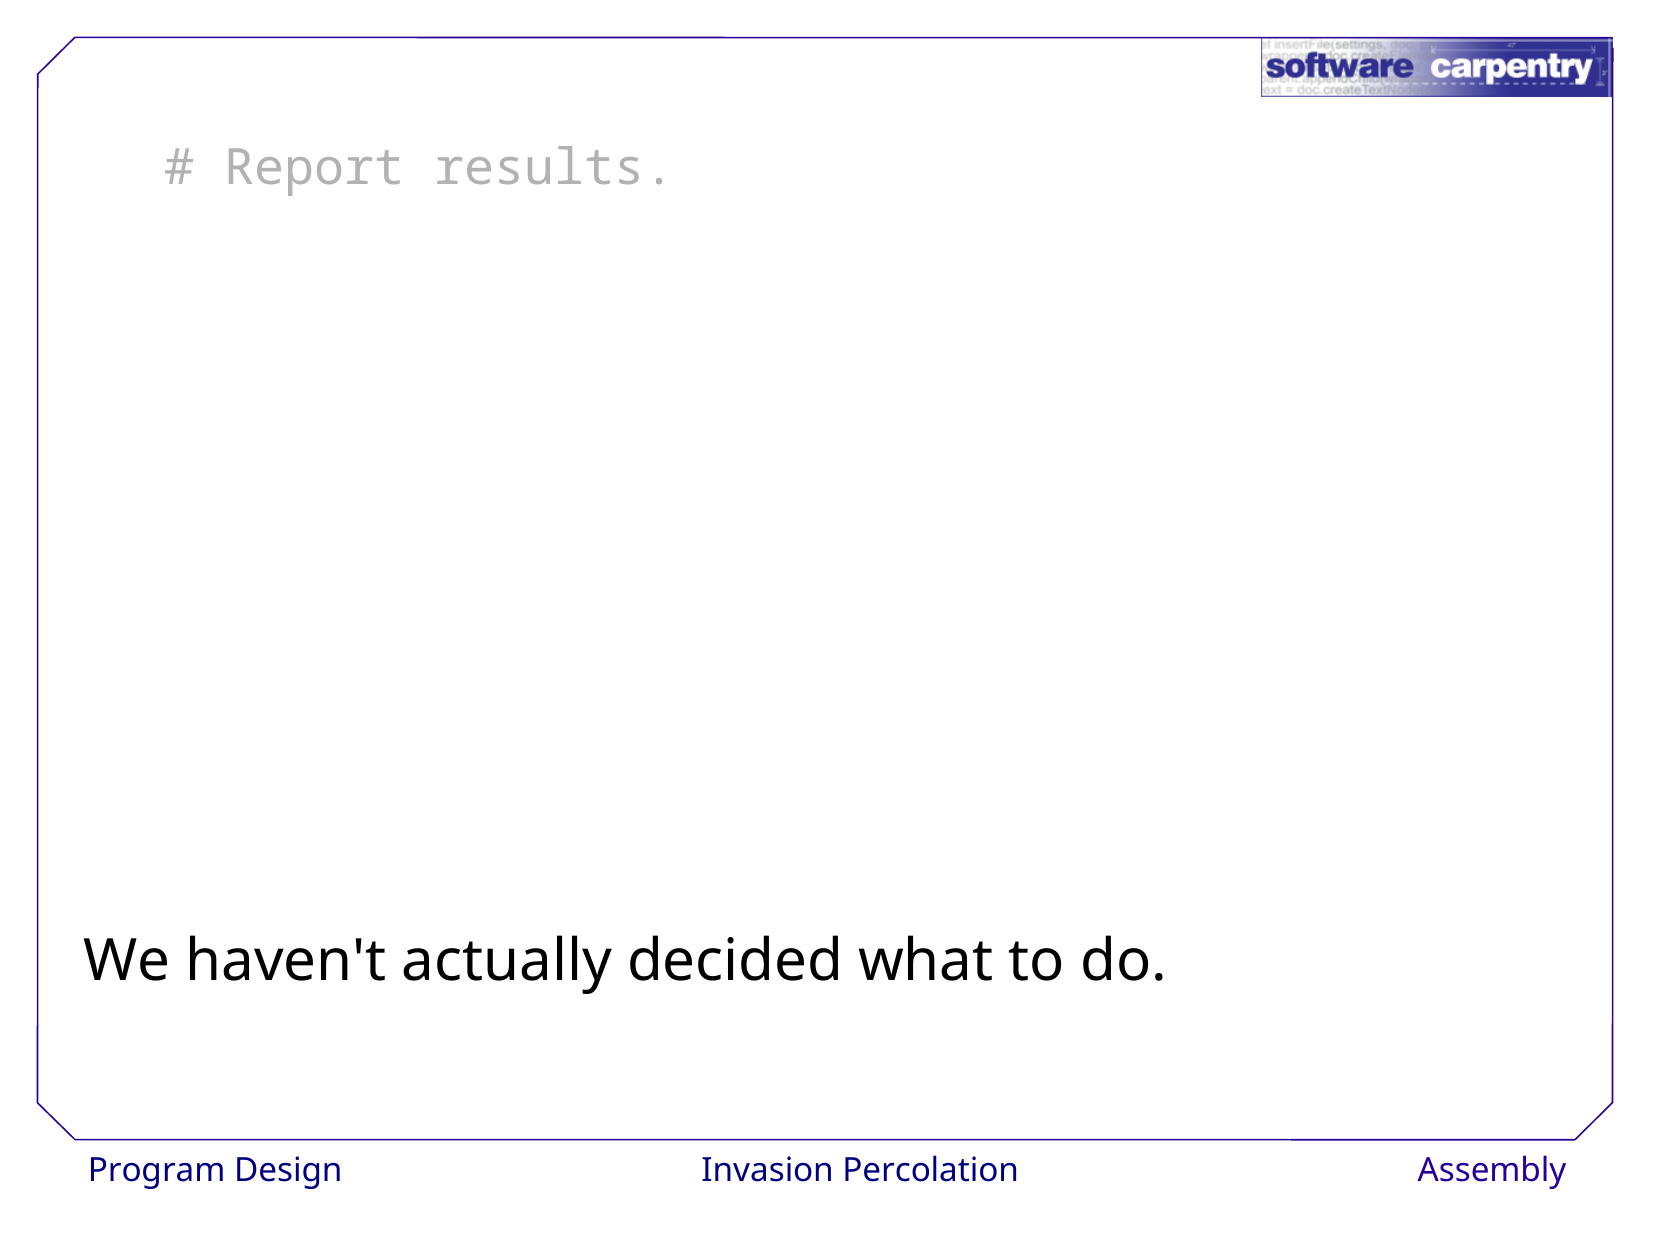

# Report results.
We haven't actually decided what to do.